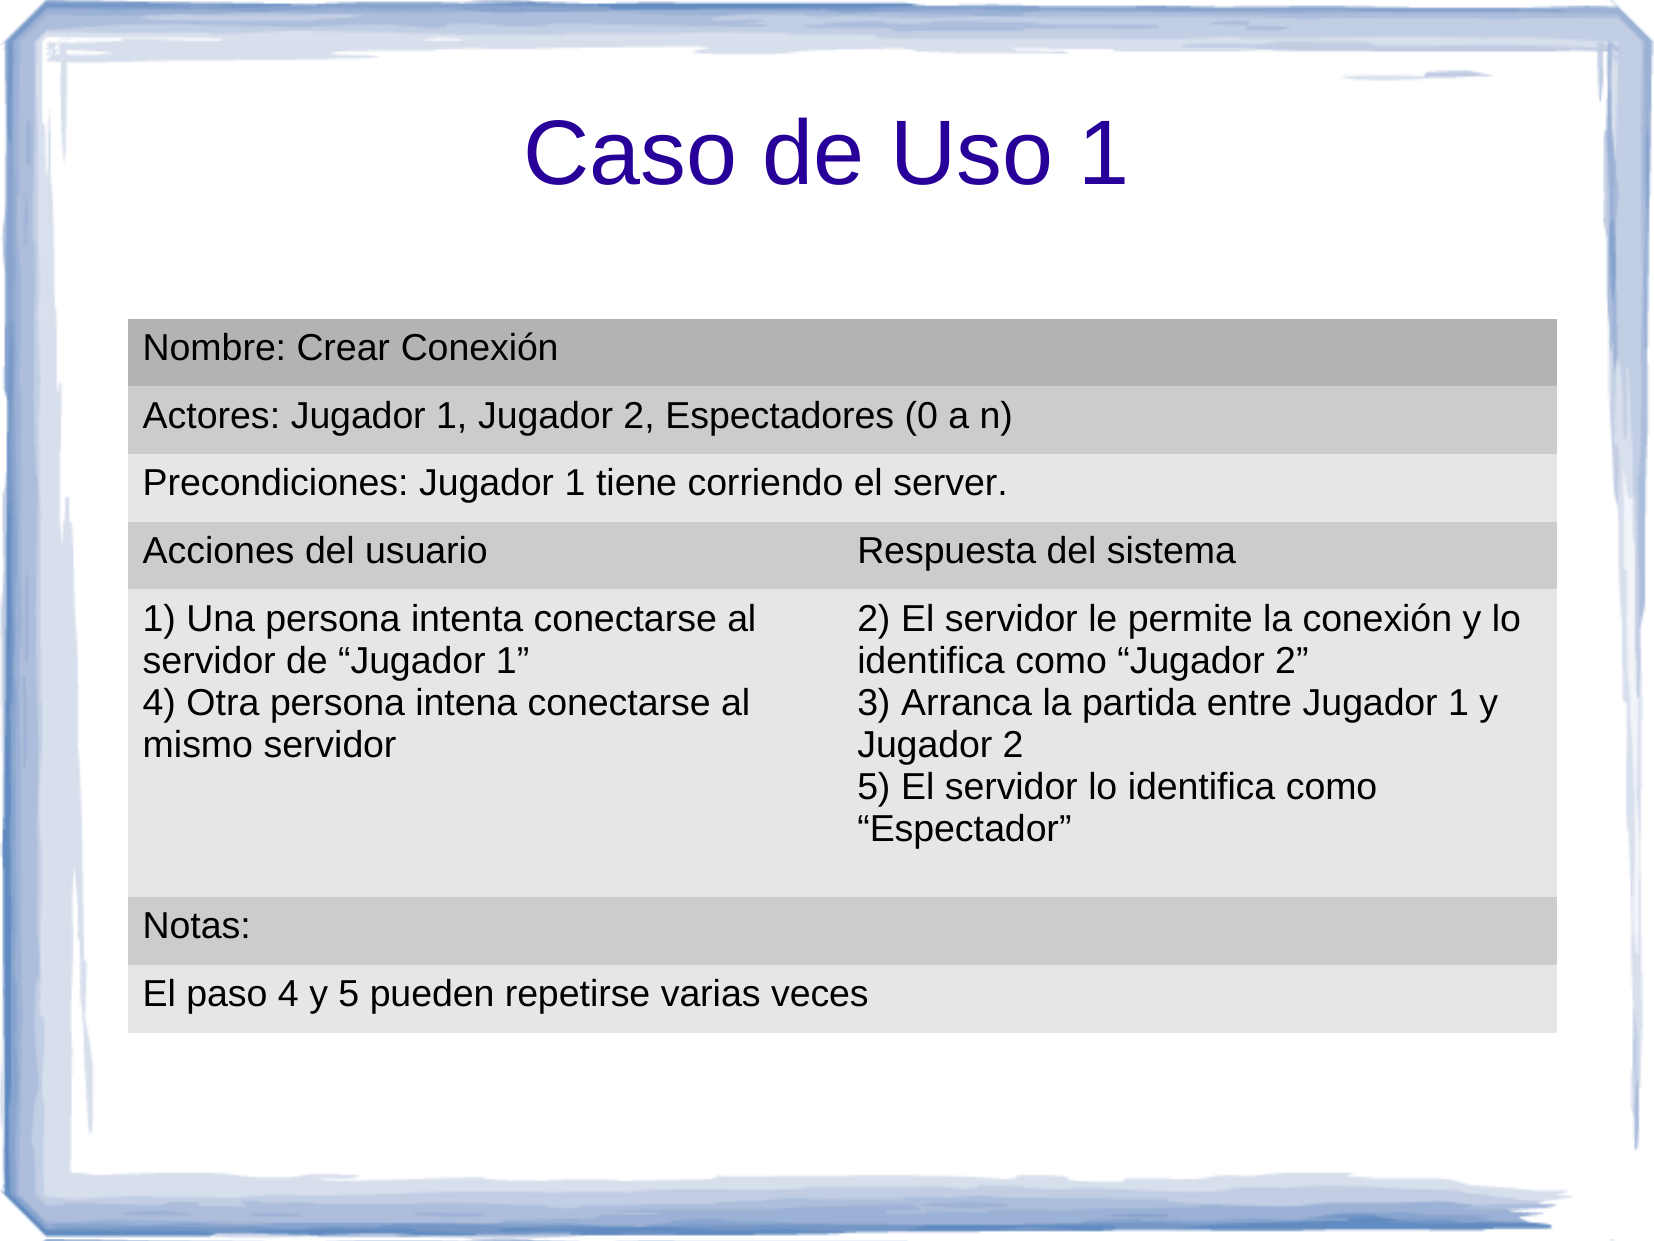

# Caso de Uso 1
| Nombre: Crear Conexión | |
| --- | --- |
| Actores: Jugador 1, Jugador 2, Espectadores (0 a n) | |
| Precondiciones: Jugador 1 tiene corriendo el server. | |
| Acciones del usuario | Respuesta del sistema |
| 1) Una persona intenta conectarse al servidor de “Jugador 1” 4) Otra persona intena conectarse al mismo servidor | 2) El servidor le permite la conexión y lo identifica como “Jugador 2” 3) Arranca la partida entre Jugador 1 y Jugador 2 5) El servidor lo identifica como “Espectador” |
| Notas: | |
| El paso 4 y 5 pueden repetirse varias veces | |